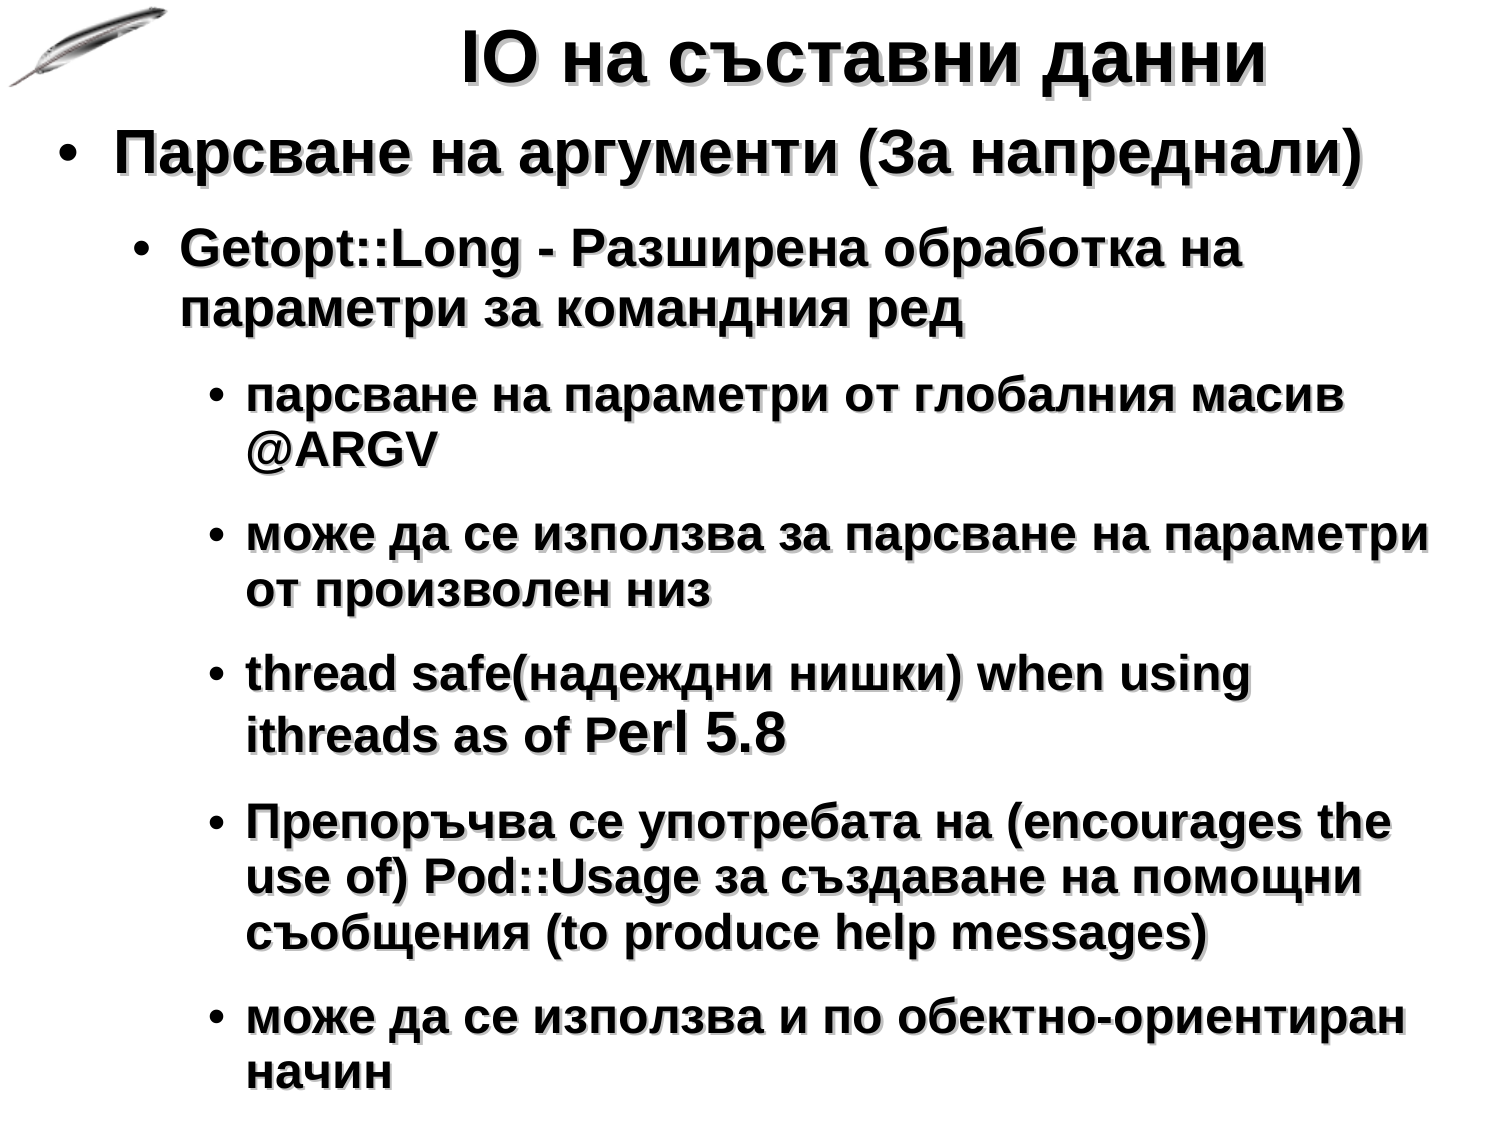

# IO на съставни данни
Парсване на аргументи (За напреднали)
Getopt::Long - Разширена обработка на параметри за командния ред
парсване на параметри от глобалния масив @ARGV
може да се използва за парсване на параметри от произволен низ
thread safe(надеждни нишки) when using ithreads as of Perl 5.8
Препоръчва се употребата на (encourages the use of) Pod::Usage за създаване на помощни съобщения (to produce help messages)
може да се използва и по обектно-ориентиран начин